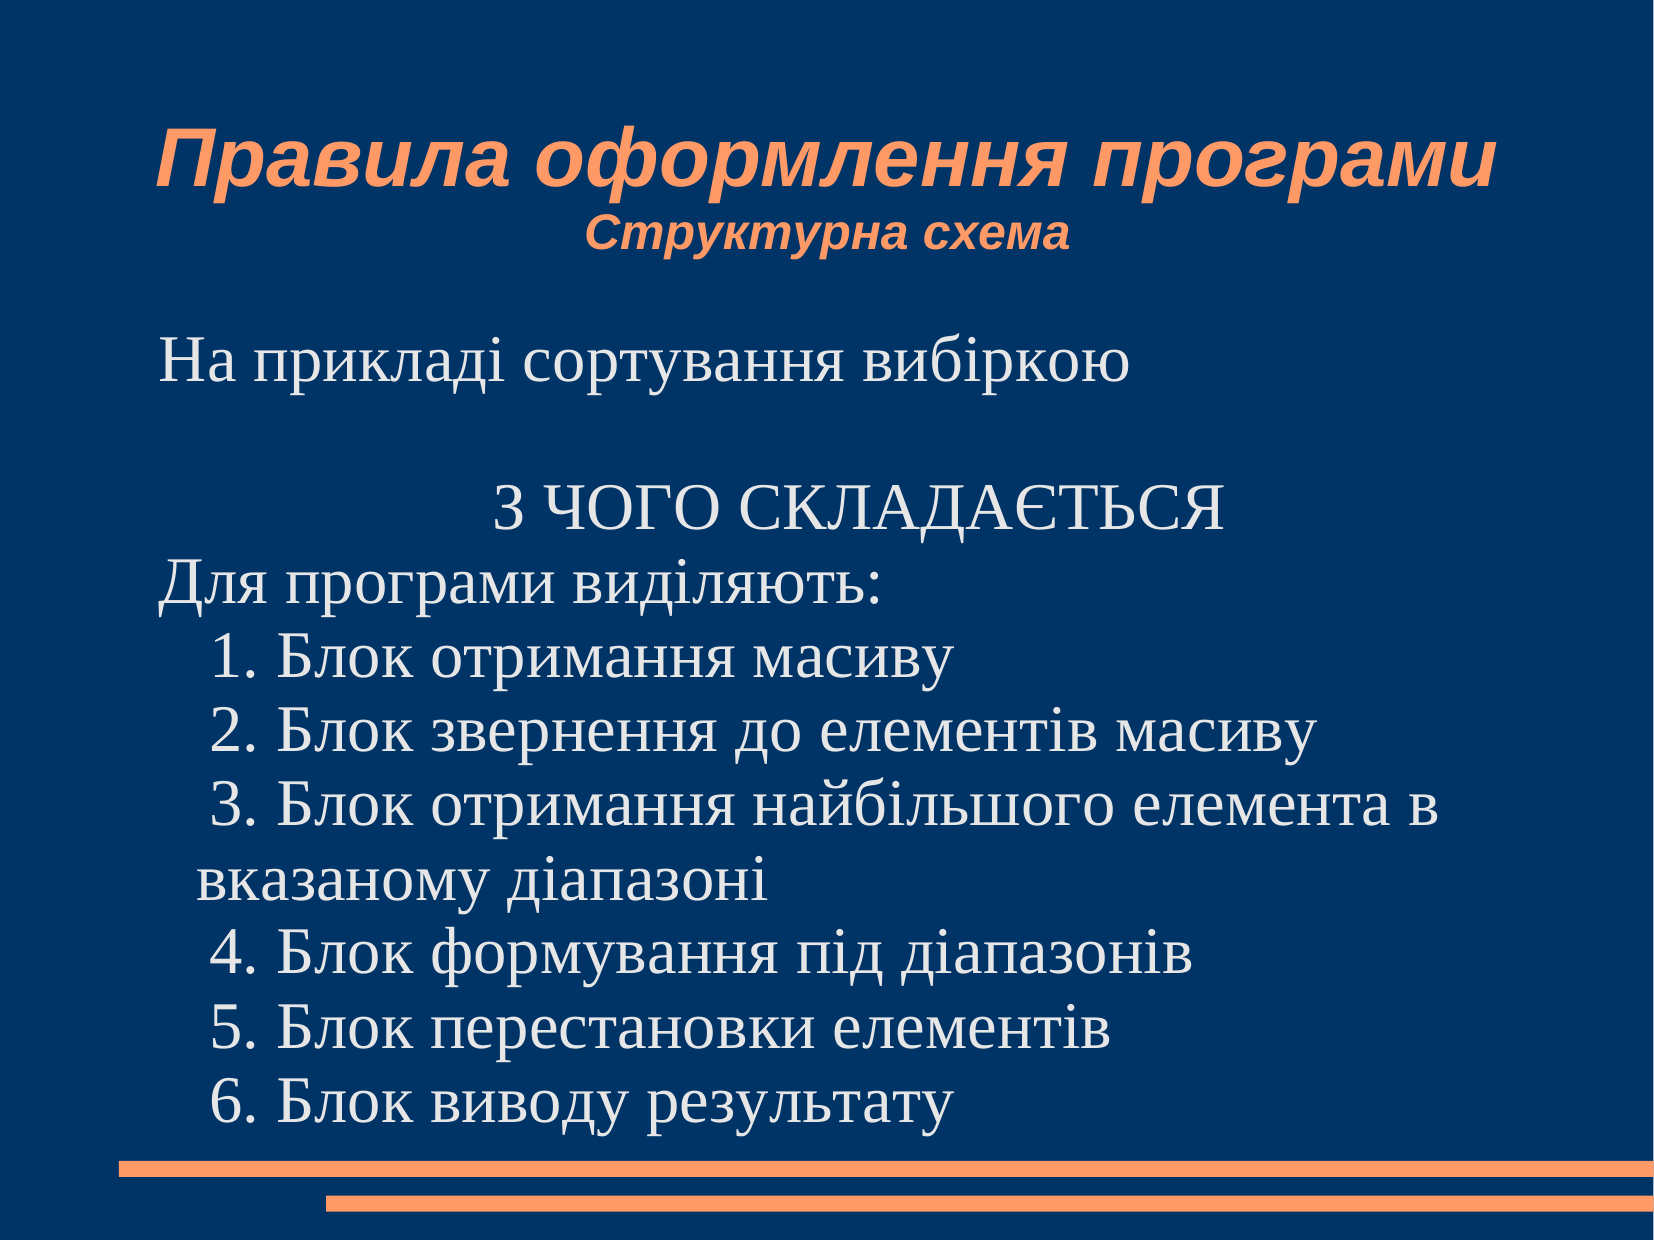

# Правила оформлення програми Структурна схема
На прикладі сортування вибіркою
З ЧОГО СКЛАДАЄТЬСЯ
Для програми виділяють:
 1. Блок отримання масиву
 2. Блок звернення до елементів масиву
 3. Блок отримання найбільшого елемента в вказаному діапазоні
 4. Блок формування під діапазонів
 5. Блок перестановки елементів
 6. Блок виводу результату